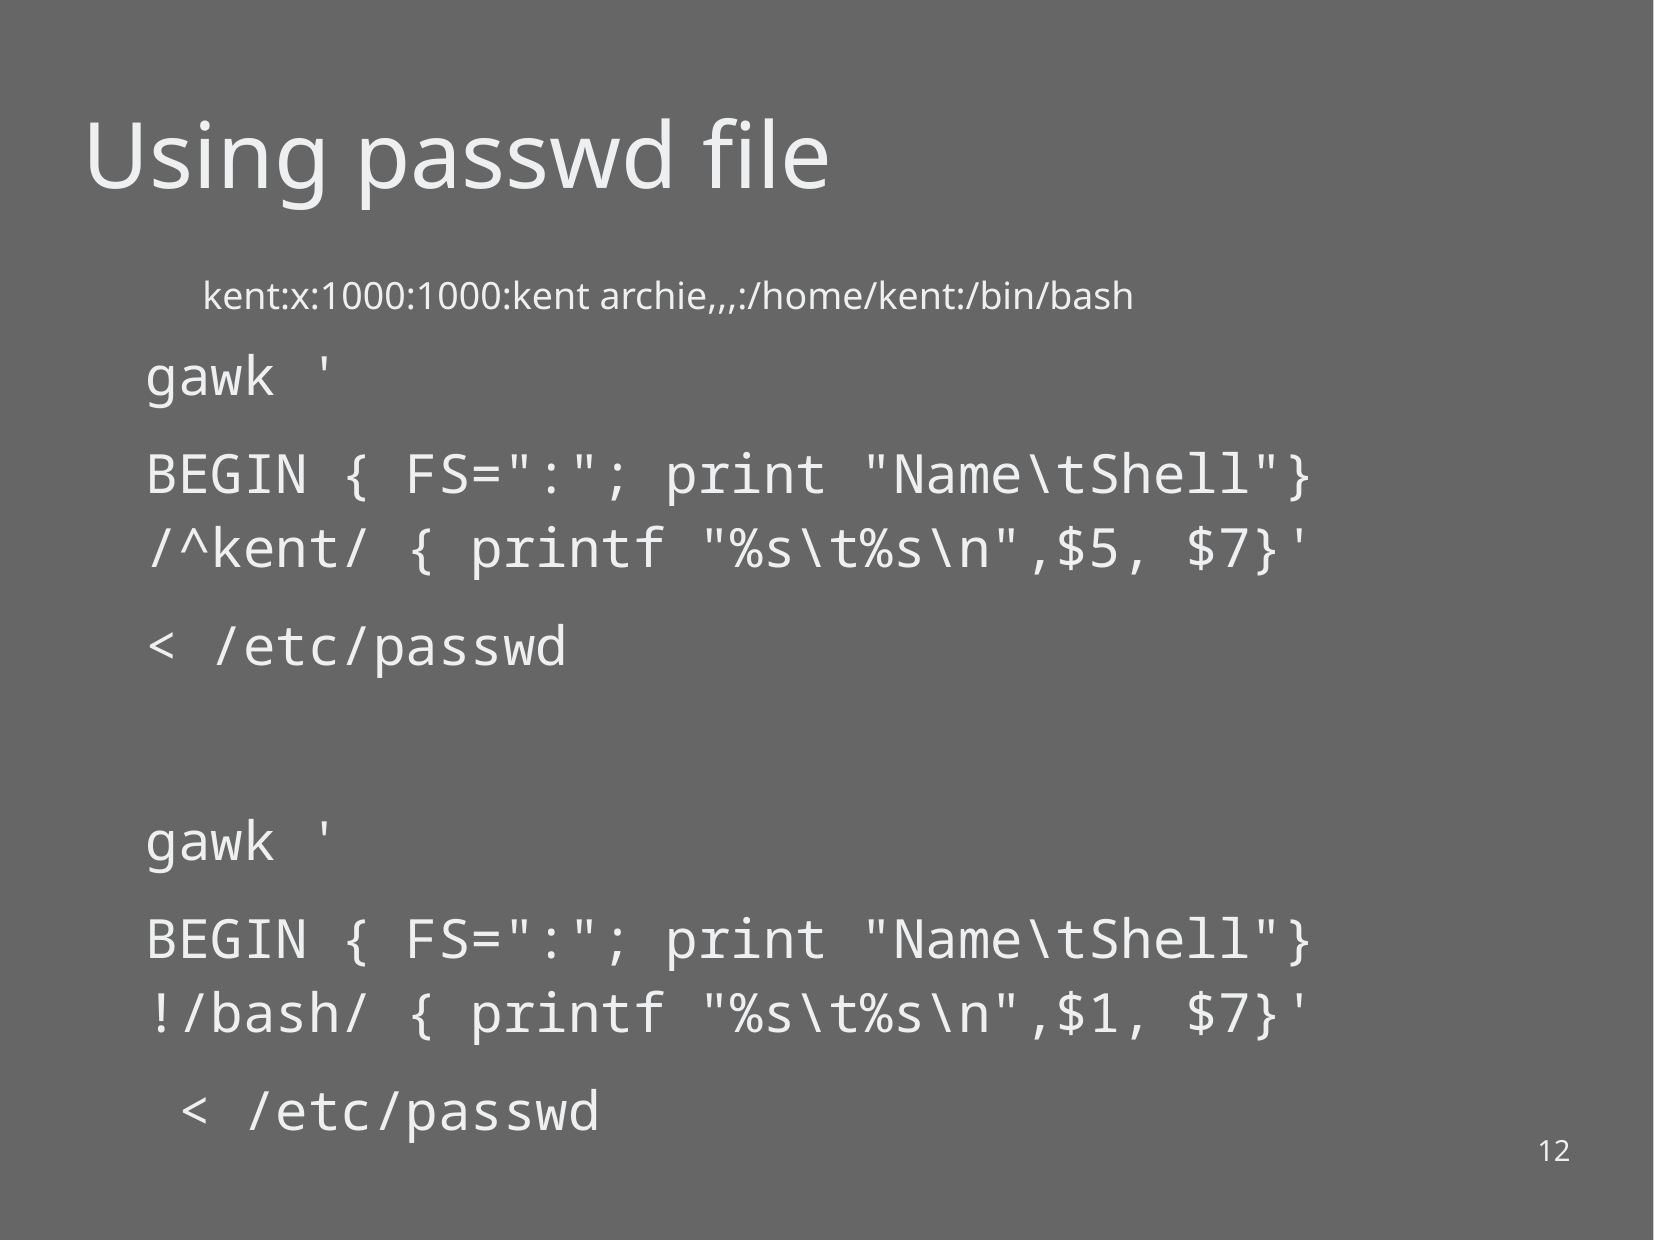

# Using passwd file
kent:x:1000:1000:kent archie,,,:/home/kent:/bin/bash
gawk '
BEGIN { FS=":"; print "Name\tShell"} /^kent/ { printf "%s\t%s\n",$5, $7}'
< /etc/passwd
gawk '
BEGIN { FS=":"; print "Name\tShell"} !/bash/ { printf "%s\t%s\n",$1, $7}'
 < /etc/passwd
12